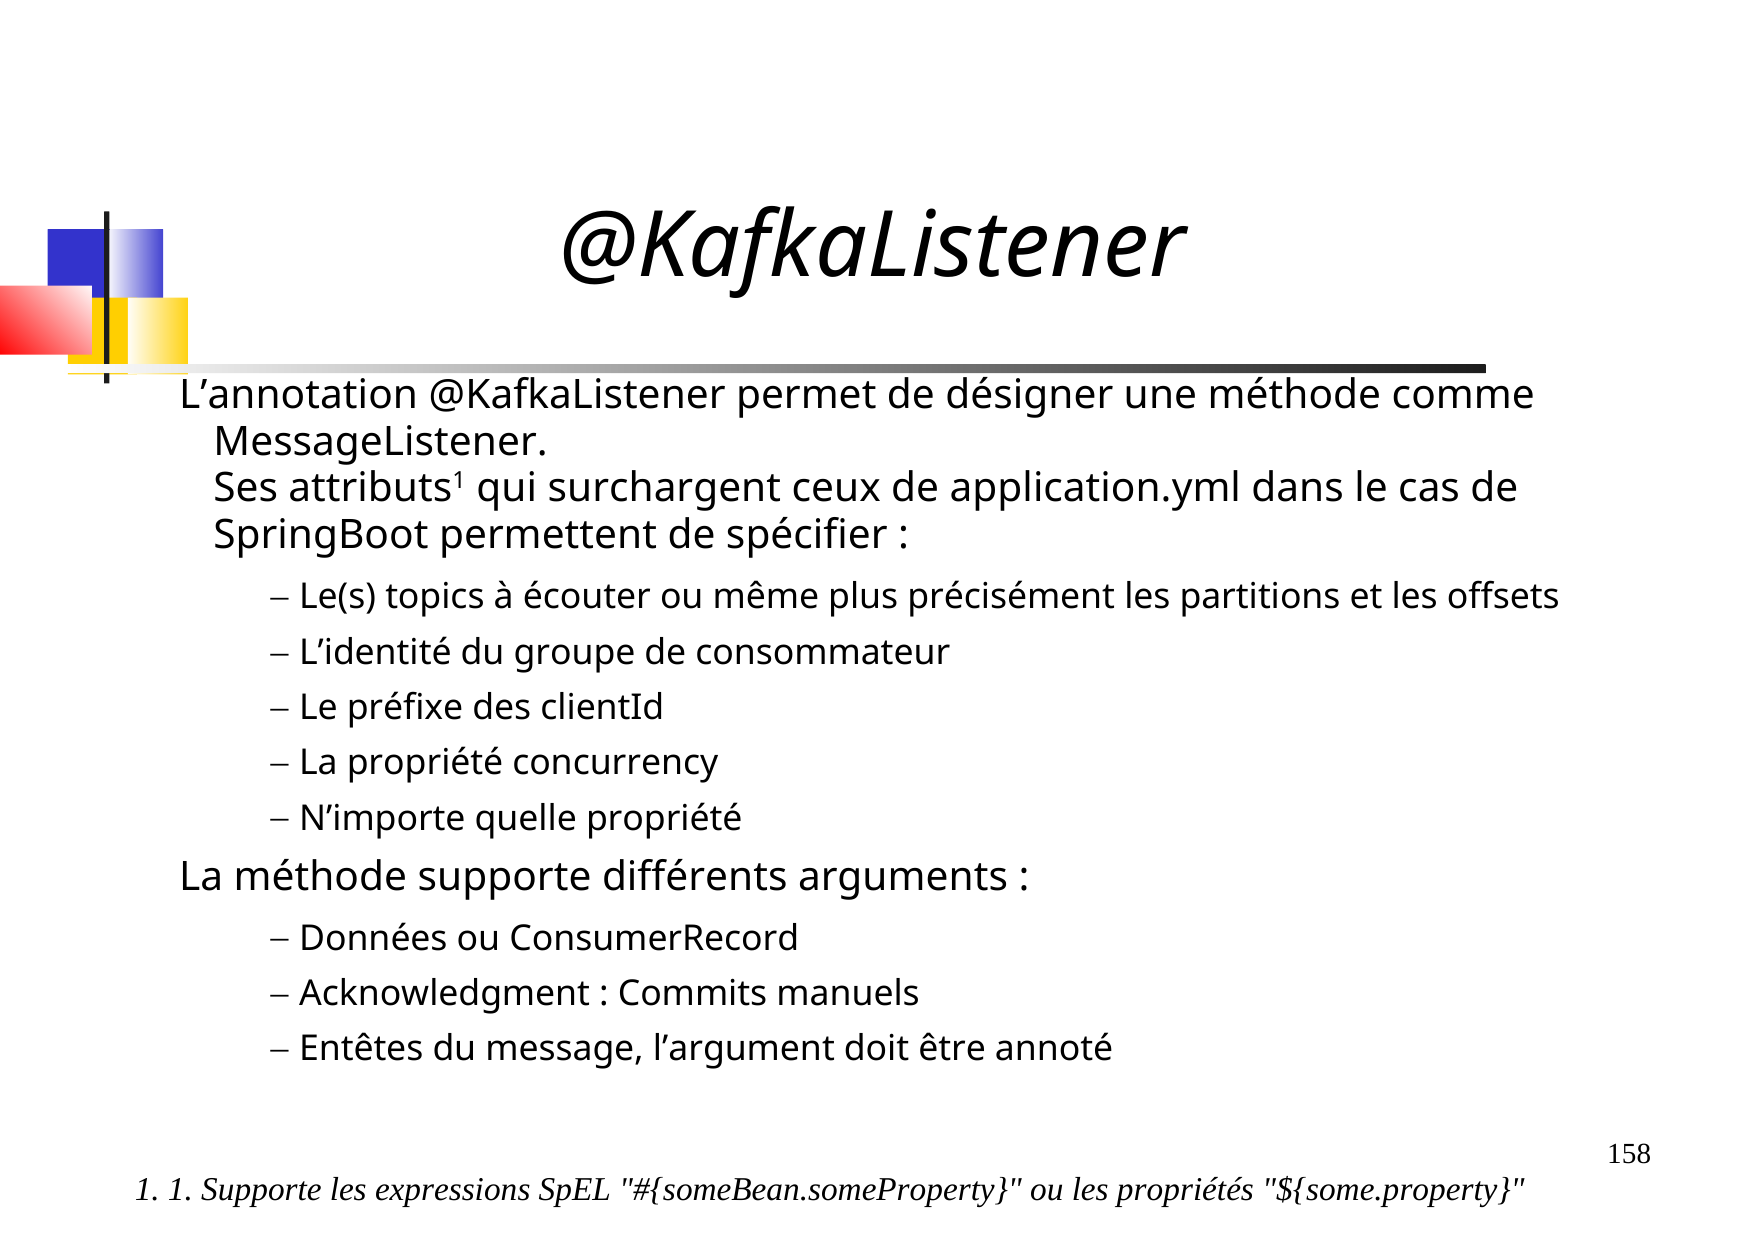

# @KafkaListener
L’annotation @KafkaListener permet de désigner une méthode comme MessageListener.
Ses attributs1 qui surchargent ceux de application.yml dans le cas de SpringBoot permettent de spécifier :
Le(s) topics à écouter ou même plus précisément les partitions et les offsets
L’identité du groupe de consommateur
Le préfixe des clientId
La propriété concurrency
N’importe quelle propriété
La méthode supporte différents arguments :
Données ou ConsumerRecord
Acknowledgment : Commits manuels
Entêtes du message, l’argument doit être annoté
1. 1. Supporte les expressions SpEL "#{someBean.someProperty}" ou les propriétés "${some.property}"